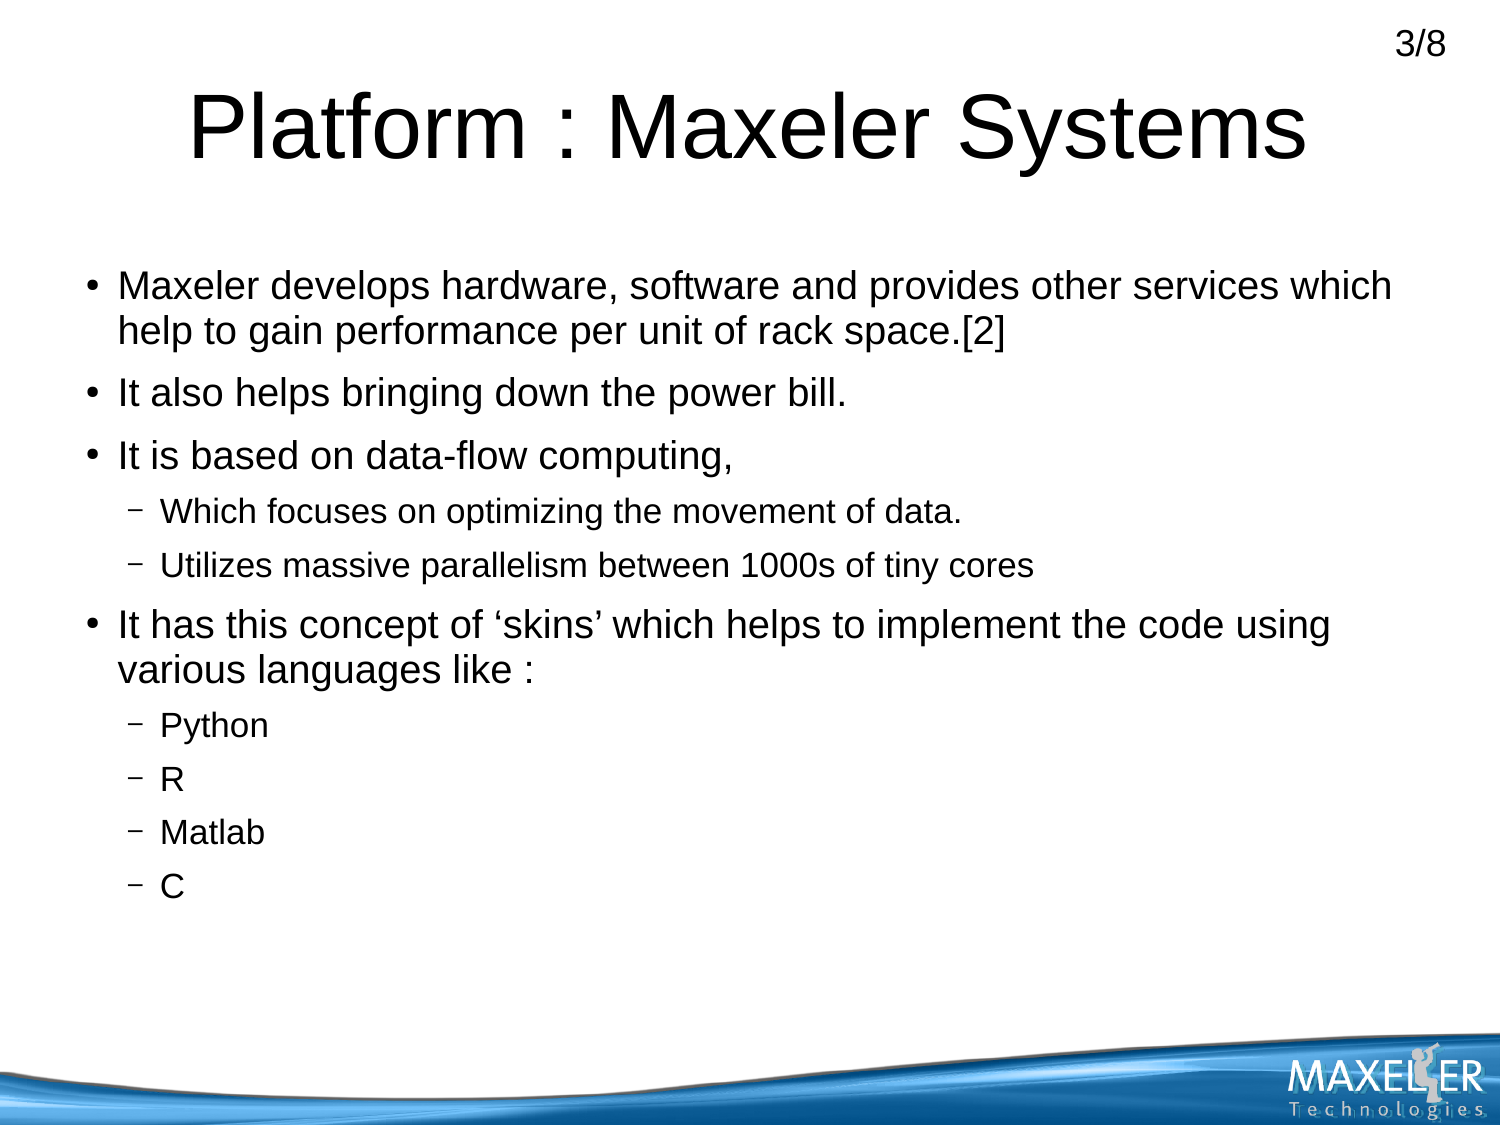

3/8
# Platform : Maxeler Systems
Maxeler develops hardware, software and provides other services which help to gain performance per unit of rack space.[2]
It also helps bringing down the power bill.
It is based on data-flow computing,
Which focuses on optimizing the movement of data.
Utilizes massive parallelism between 1000s of tiny cores
It has this concept of ‘skins’ which helps to implement the code using various languages like :
Python
R
Matlab
C